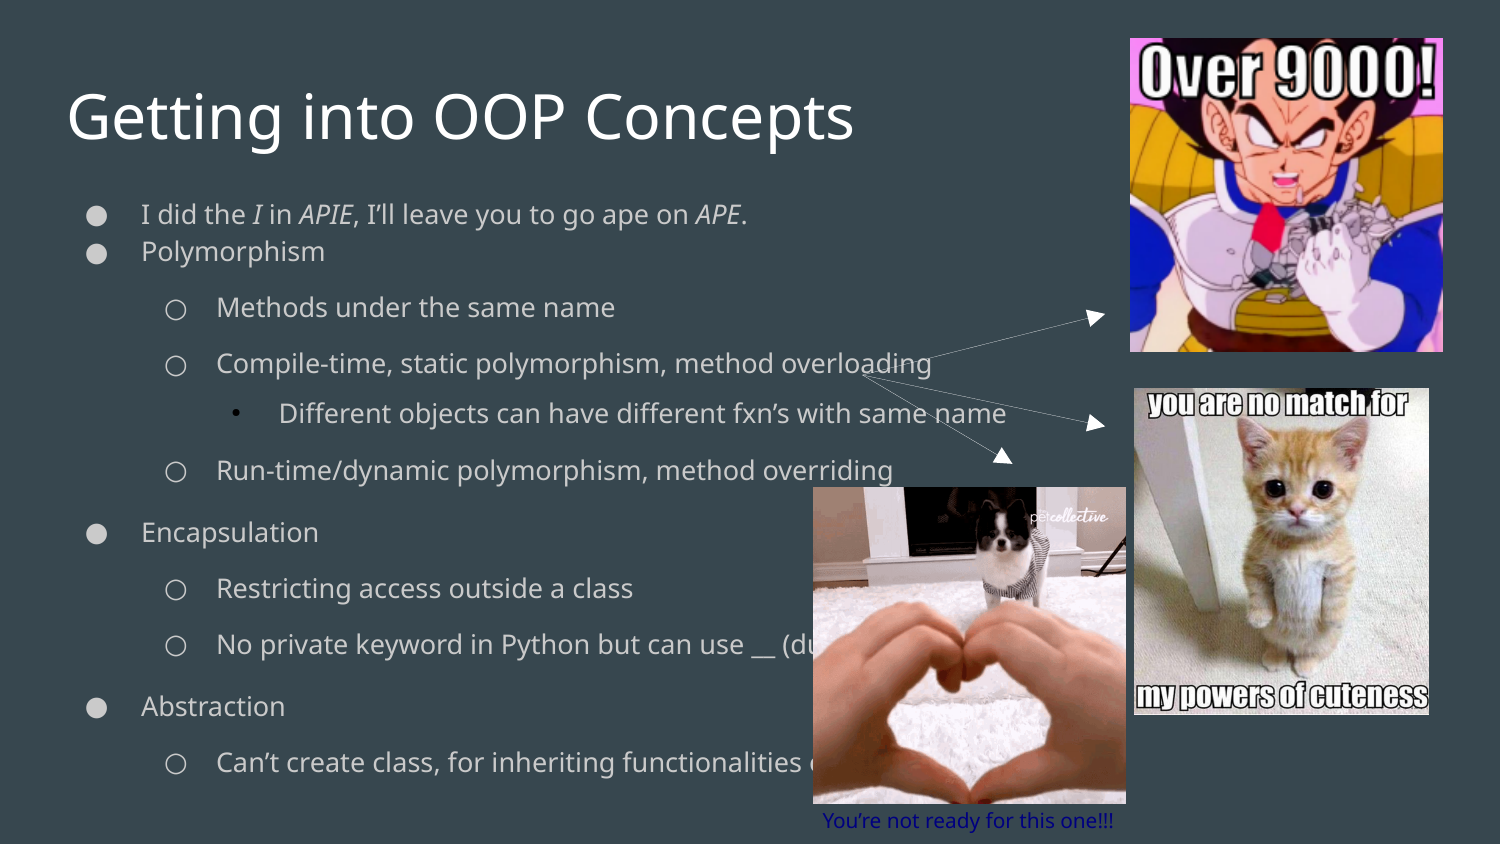

# Getting into OOP Concepts
I did the I in APIE, I’ll leave you to go ape on APE.
Polymorphism
Methods under the same name
Compile-time, static polymorphism, method overloading
Different objects can have different fxn’s with same name
Run-time/dynamic polymorphism, method overriding
Encapsulation
Restricting access outside a class
No private keyword in Python but can use __ (dunder)
Abstraction
Can’t create class, for inheriting functionalities only
You’re not ready for this one!!!